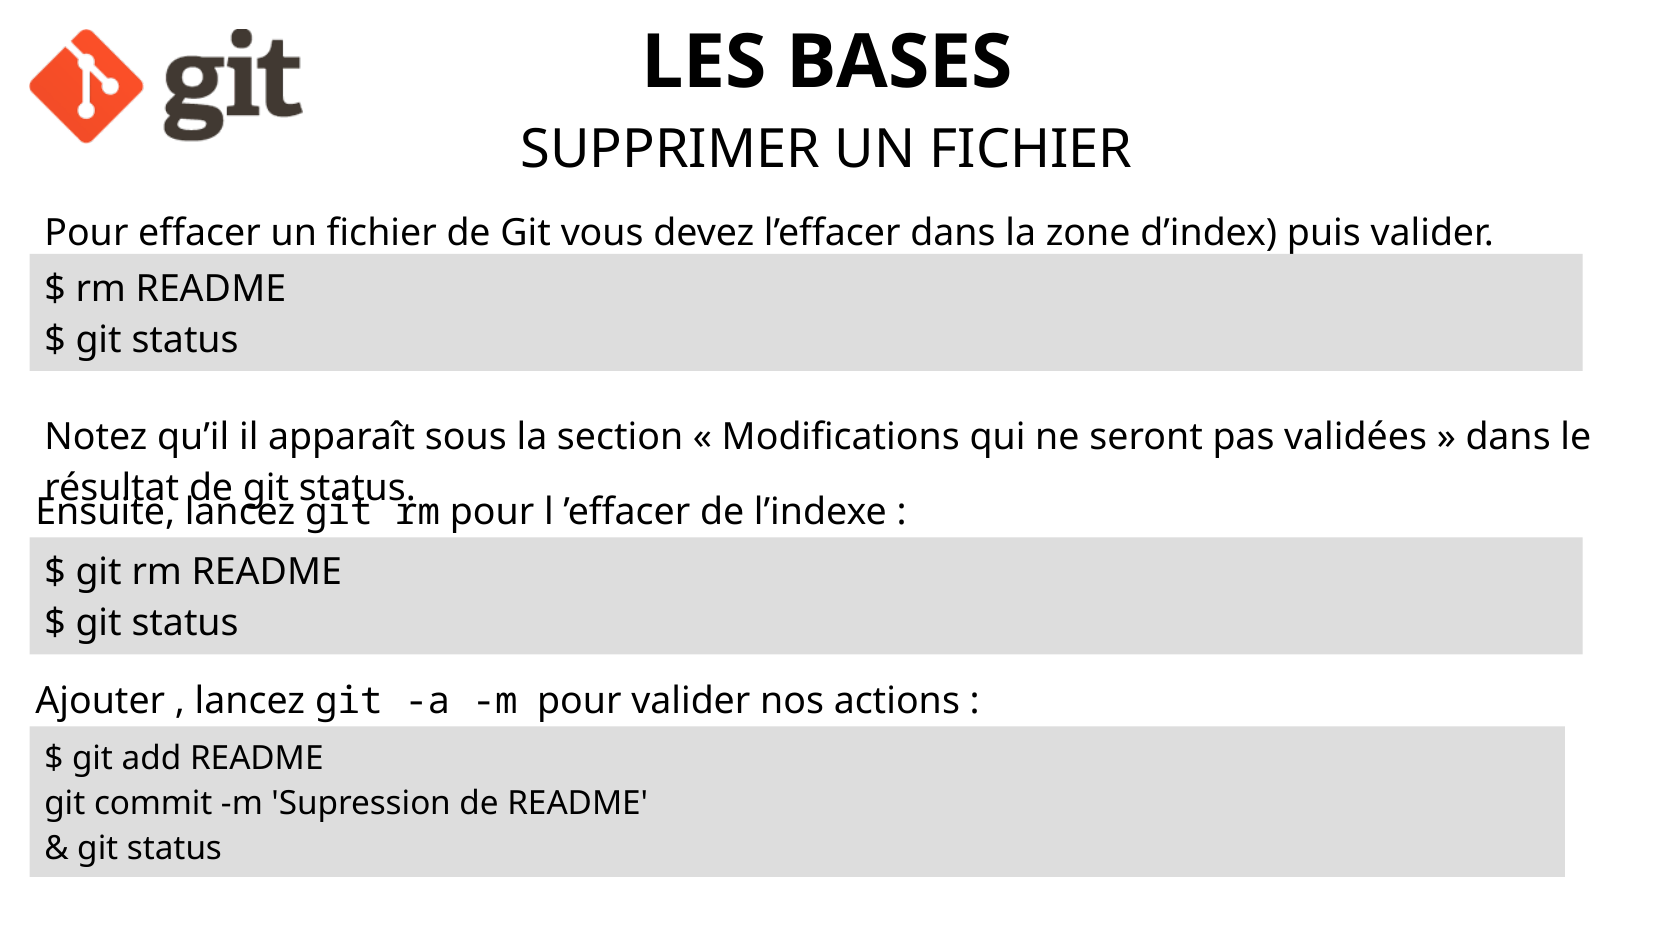

Les bases
Supprimer un fichier
Pour effacer un fichier de Git vous devez l’effacer dans la zone d’index) puis valider.
Notez qu’il il apparaît sous la section « Modifications qui ne seront pas validées » dans le résultat de git status.
$ rm README
$ git status
Ensuite, lancez git rm pour l ’effacer de l’indexe :
$ git rm README
$ git status
Ajouter , lancez git -a -m pour valider nos actions :
$ git add README
git commit -m 'Supression de README'
& git status